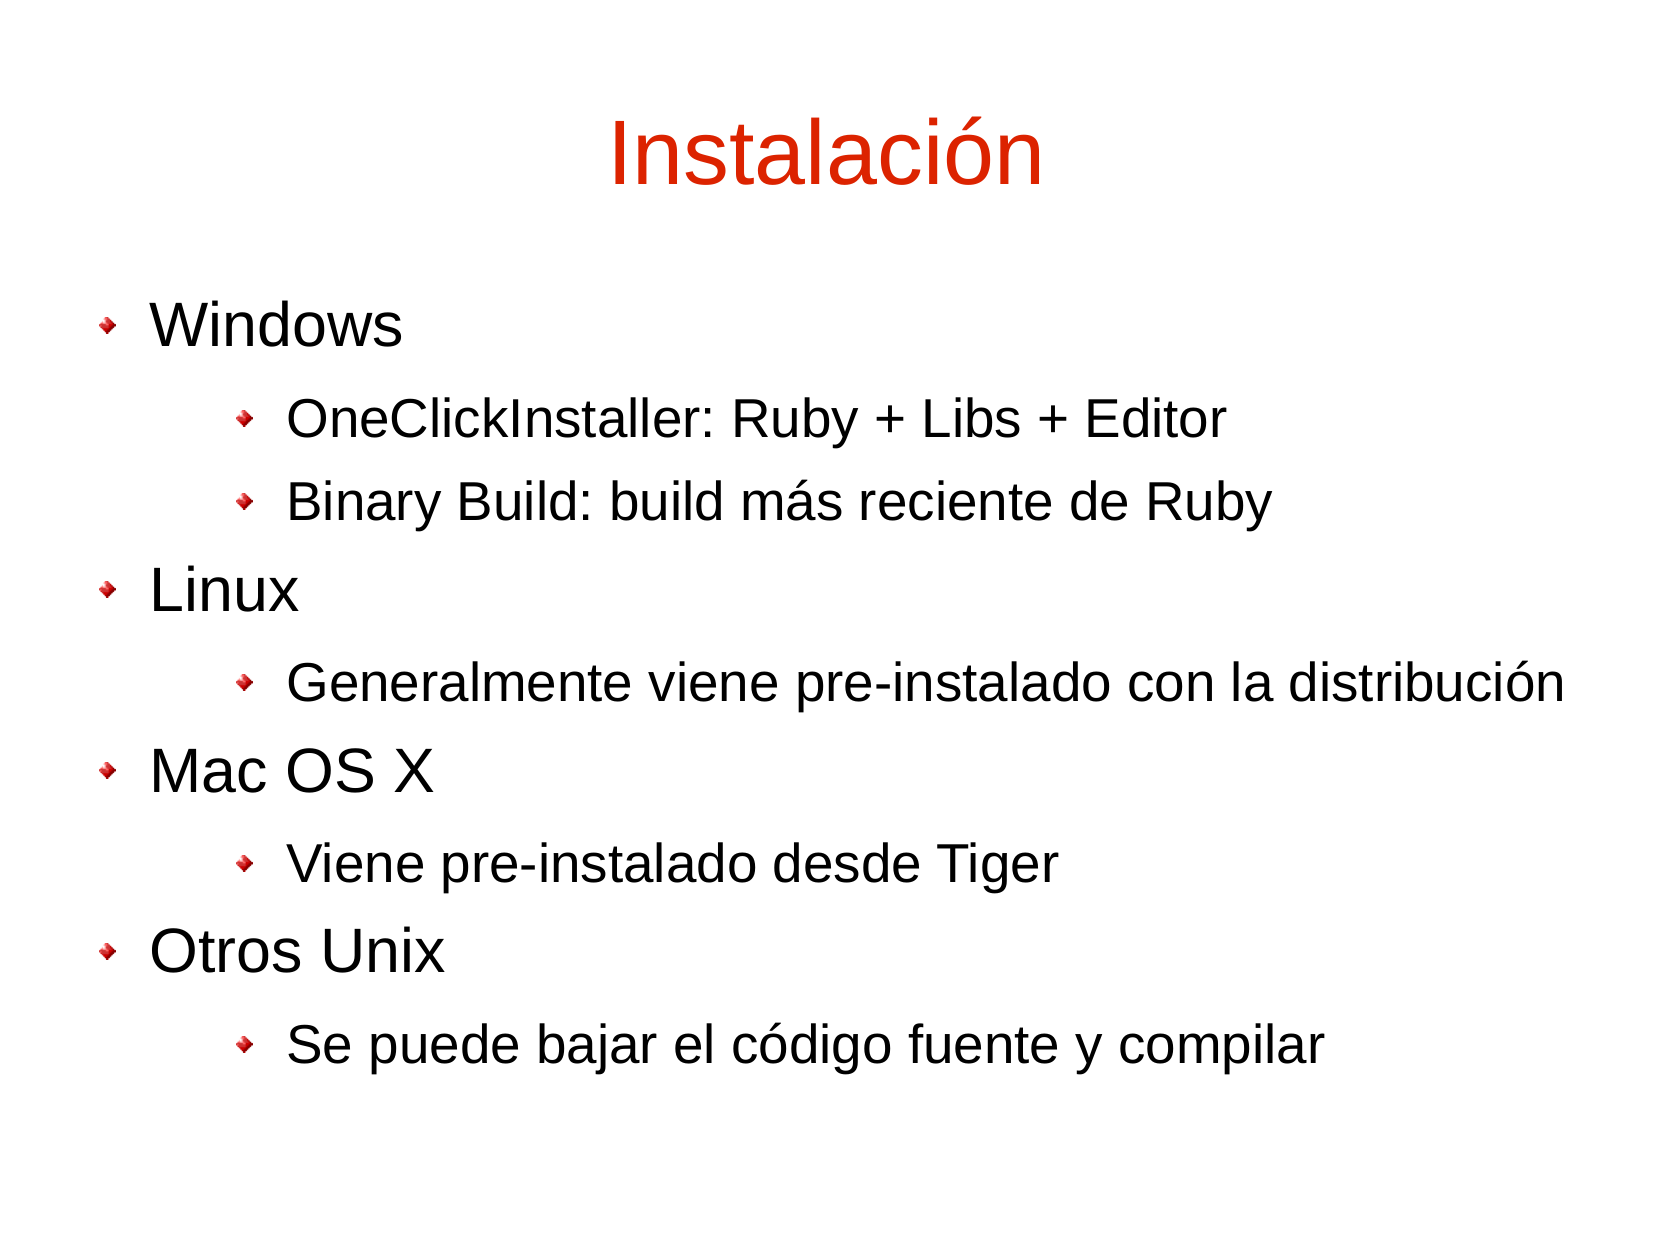

# Instalación
Windows
OneClickInstaller: Ruby + Libs + Editor
Binary Build: build más reciente de Ruby
Linux
Generalmente viene pre-instalado con la distribución
Mac OS X
Viene pre-instalado desde Tiger
Otros Unix
Se puede bajar el código fuente y compilar